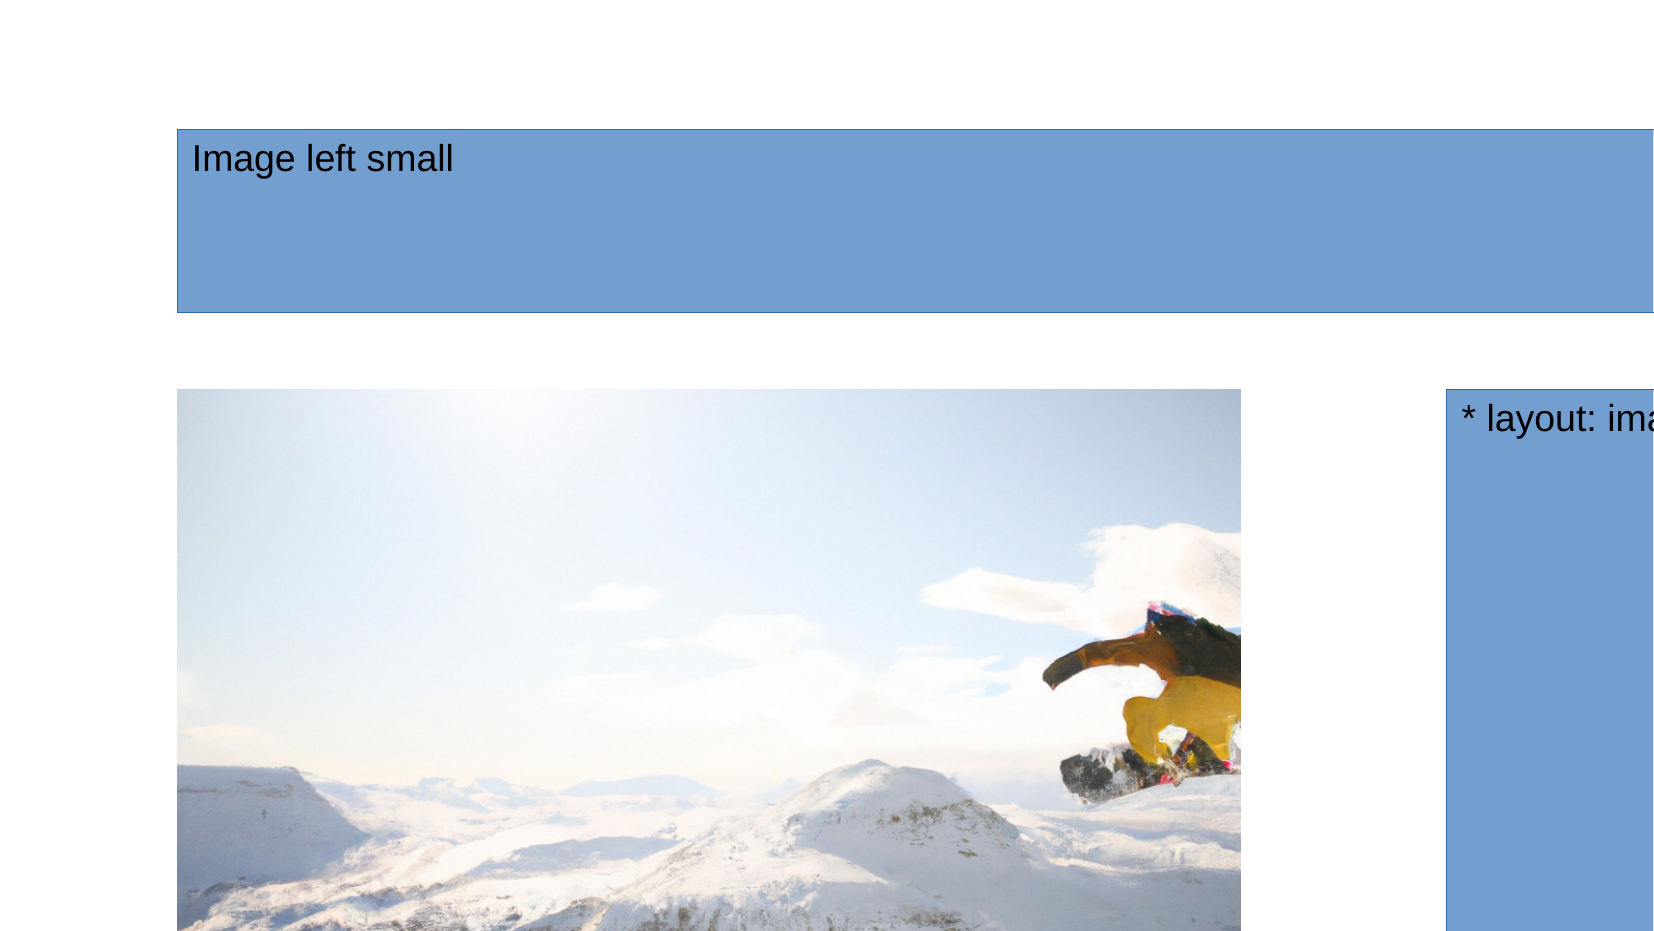

Image left small
* layout: image_left_small * Another bullet * And the final bullet